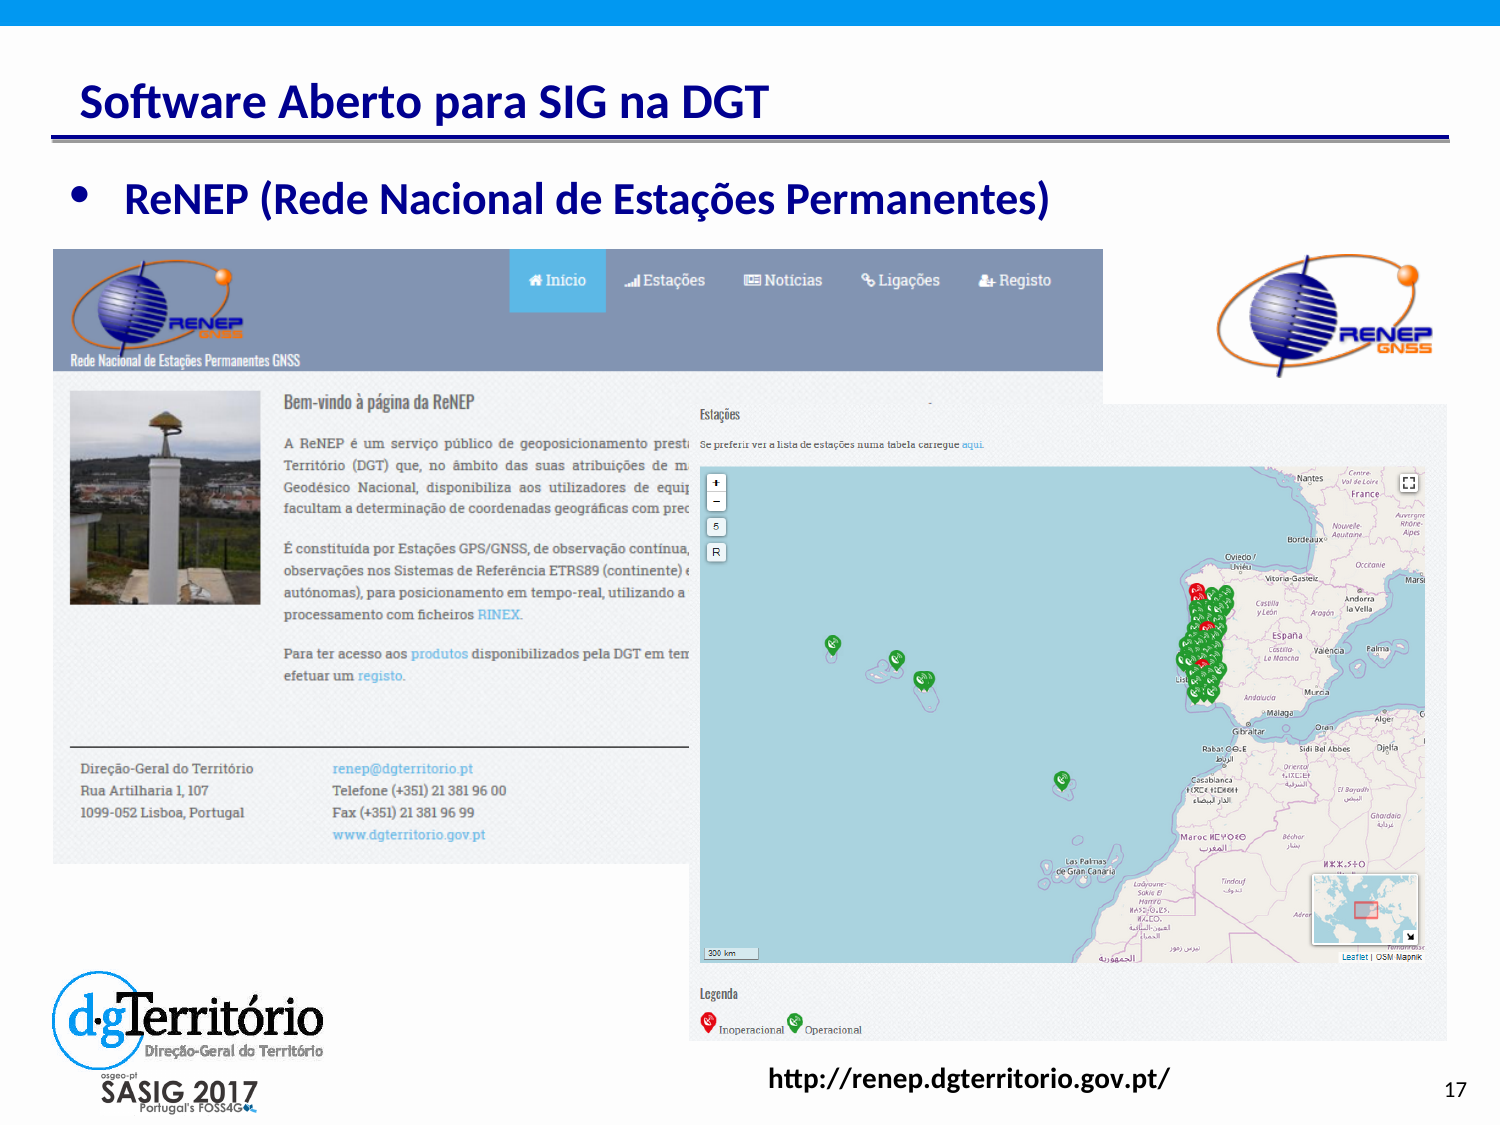

Software Aberto para SIG na DGT
# ReNEP (Rede Nacional de Estações Permanentes)
http://renep.dgterritorio.gov.pt/